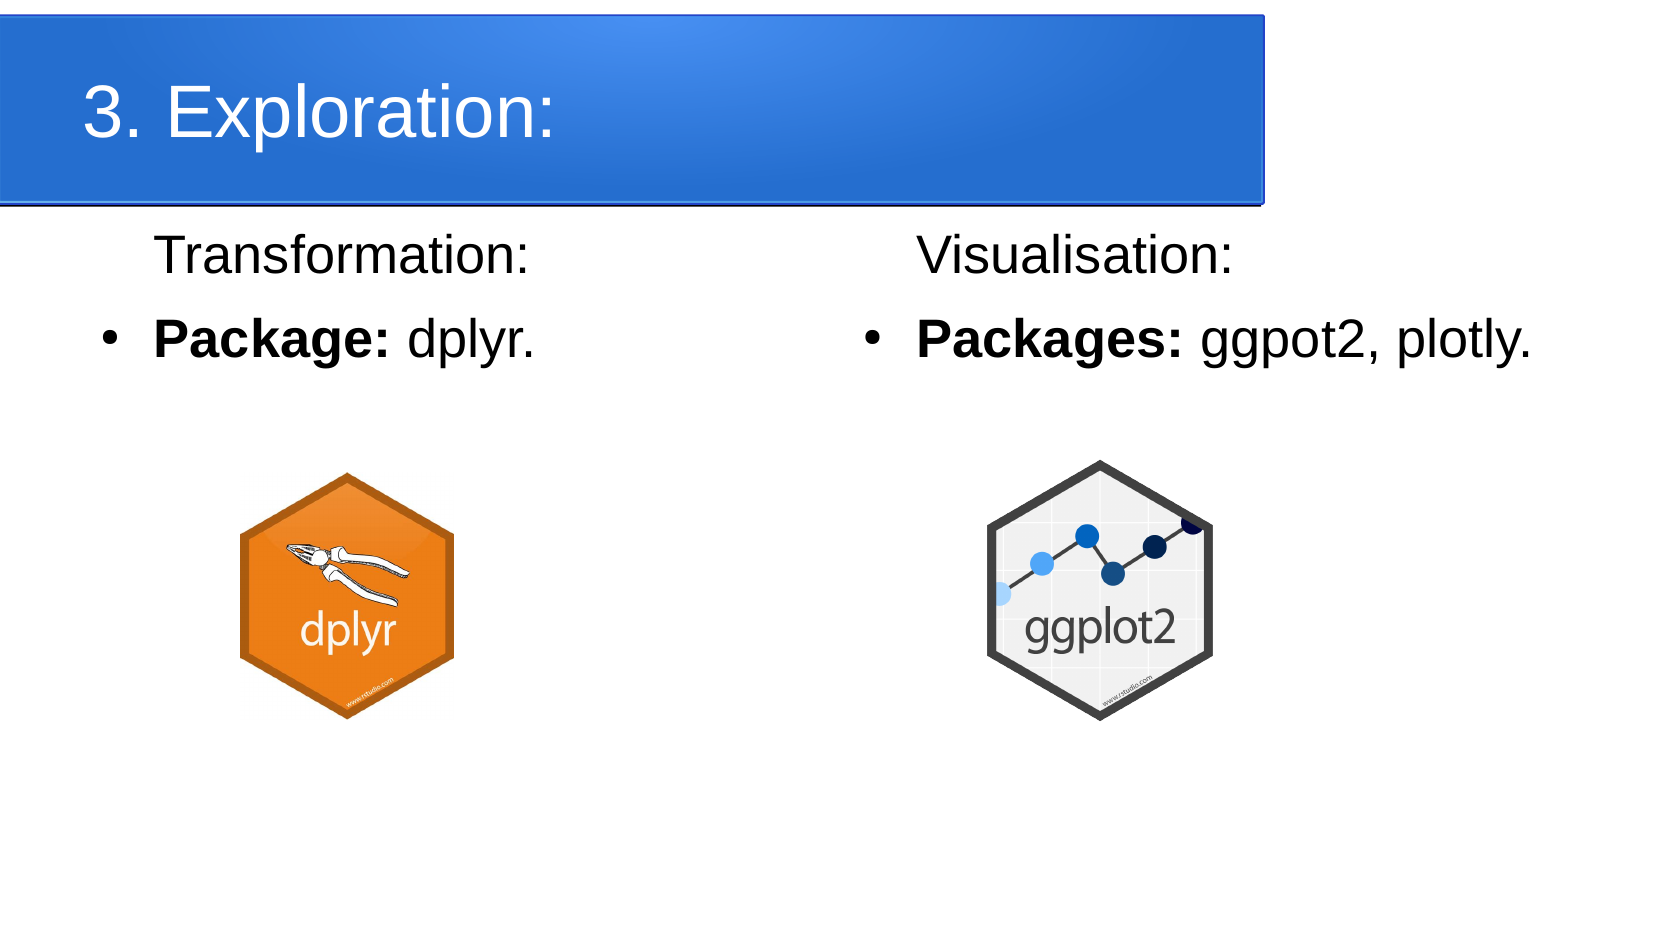

# 3. Exploration:
Transformation:
Package: dplyr.
Visualisation:
Packages: ggpot2, plotly.